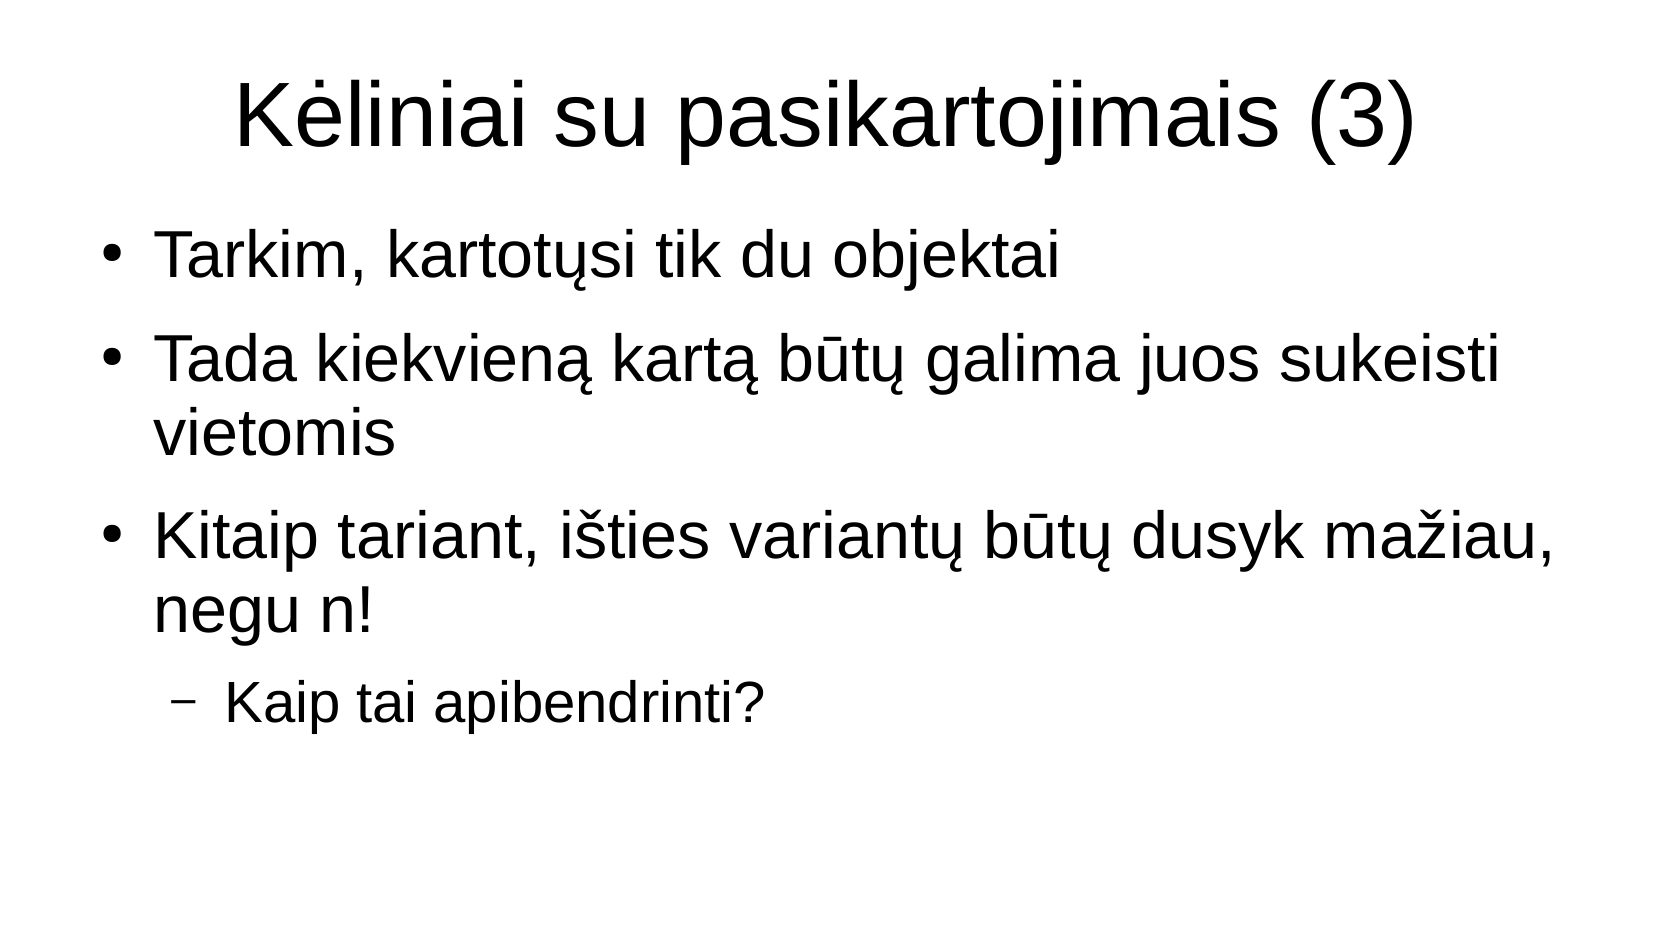

# Kėliniai su pasikartojimais (3)
Tarkim, kartotųsi tik du objektai
Tada kiekvieną kartą būtų galima juos sukeisti vietomis
Kitaip tariant, išties variantų būtų dusyk mažiau, negu n!
Kaip tai apibendrinti?